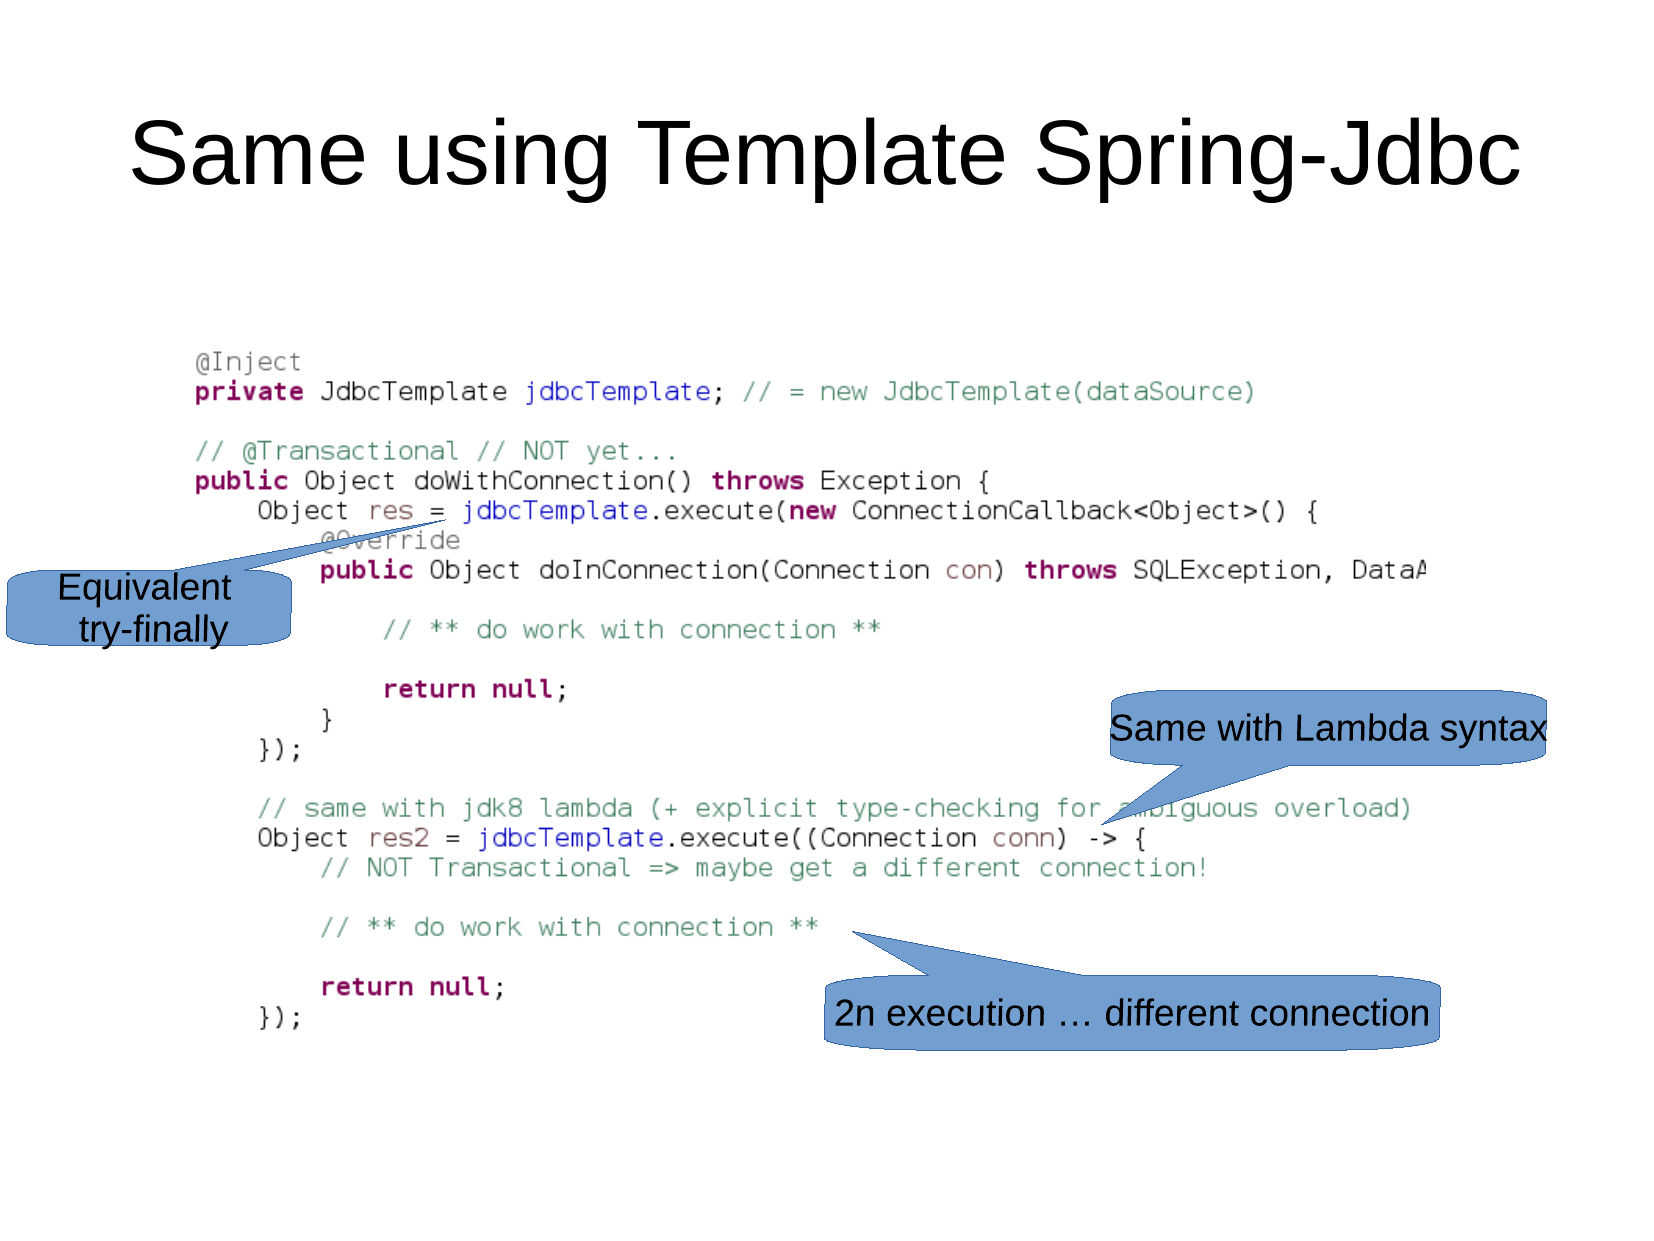

# Same using Template Spring-Jdbc
Equivalent
 try-finally
Same with Lambda syntax
2n execution … different connection